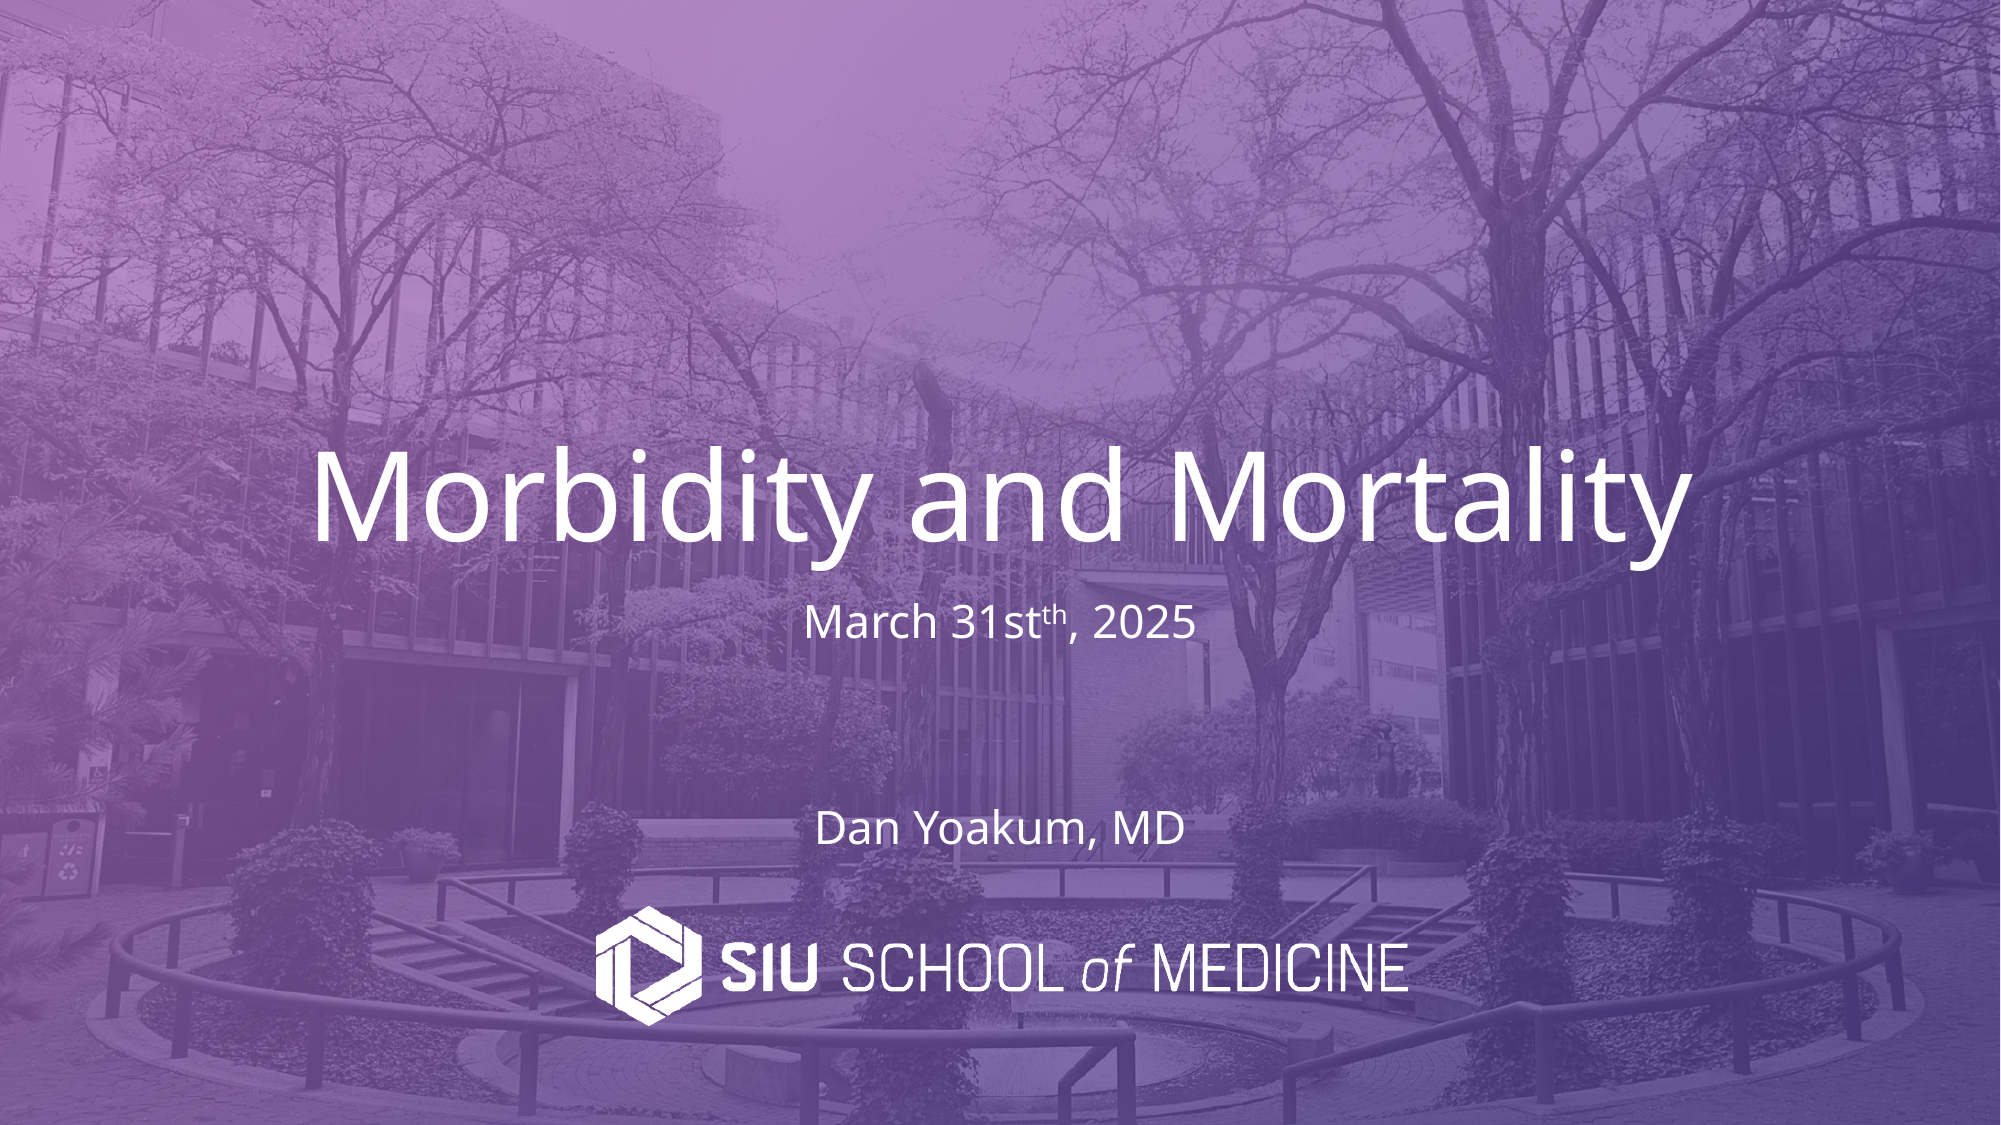

# Morbidity and Mortality
March 31stth, 2025
Dan Yoakum, MD